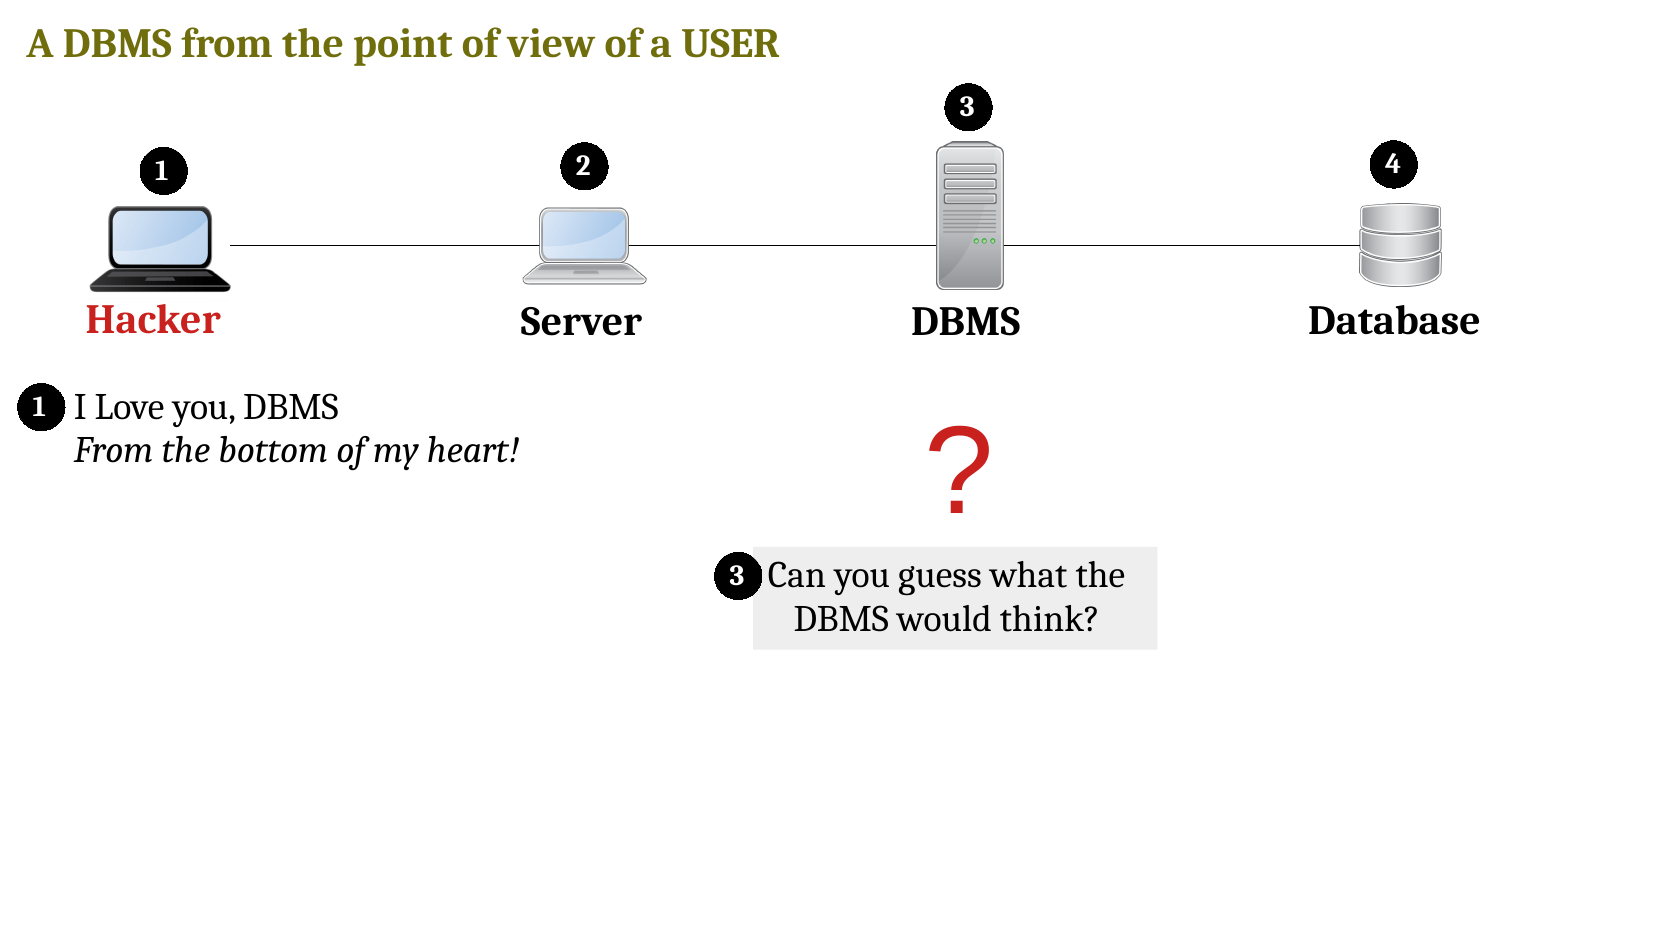

A DBMS from the point of view of a USER
3
4
2
1
Hacker
Database
Server
DBMS
I Love you, DBMS
From the bottom of my heart!
1
?
Can you guess what the
DBMS would think?
3